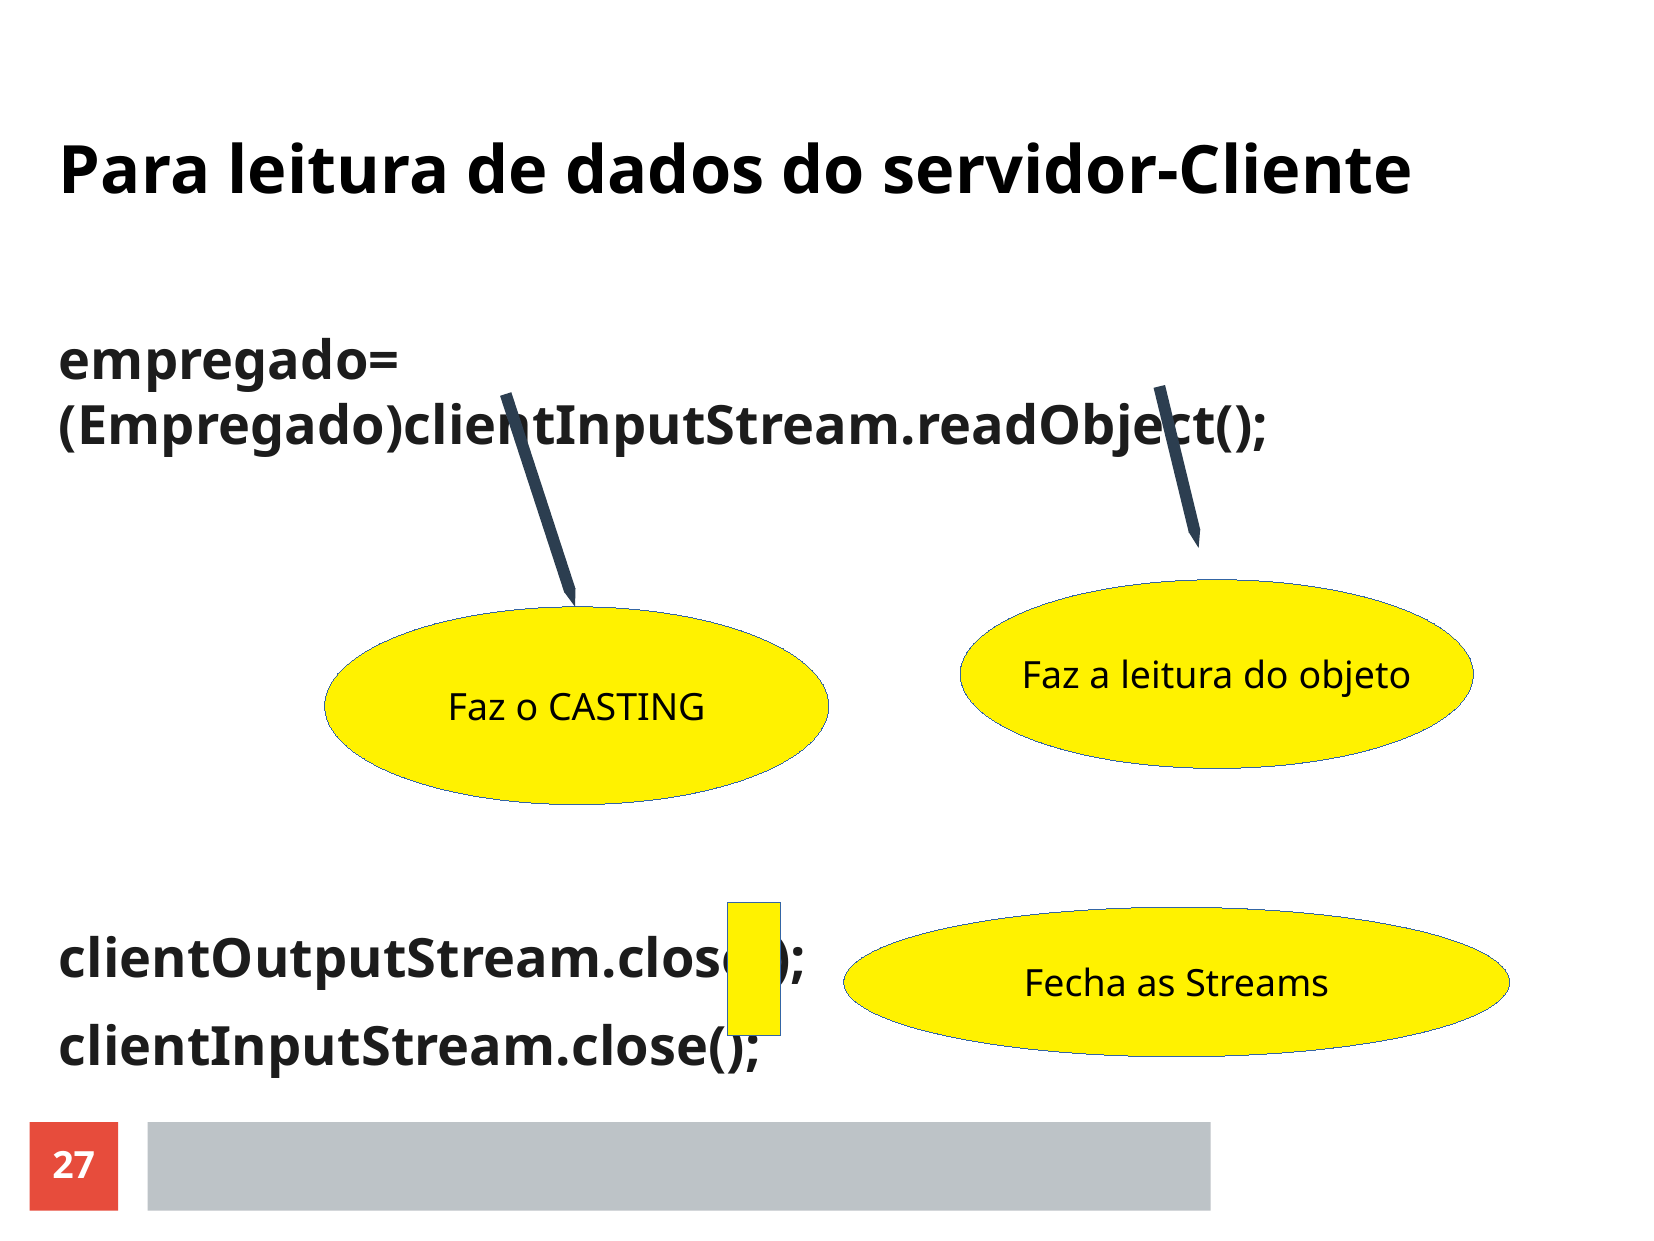

# Para leitura de dados do servidor-Cliente
empregado= (Empregado)clientInputStream.readObject();
clientOutputStream.close();
clientInputStream.close();
Faz a leitura do objeto
Faz o CASTING
Fecha as Streams